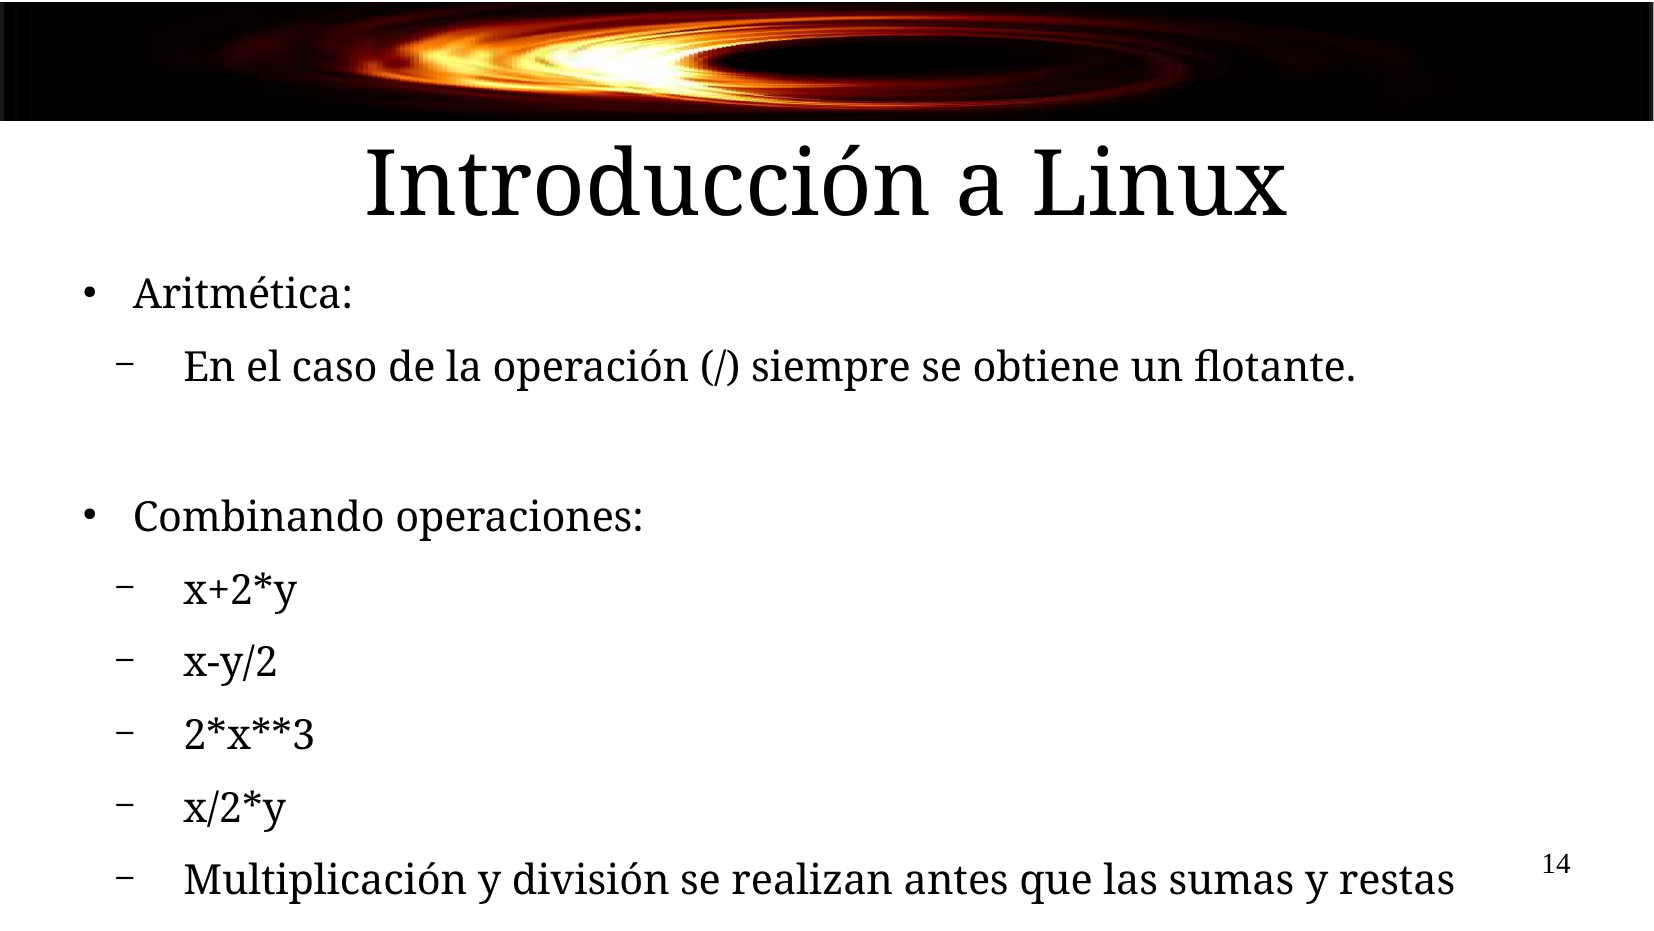

# Introducción a Linux
Aritmética:
En el caso de la operación (/) siempre se obtiene un flotante.
Combinando operaciones:
x+2*y
x-y/2
2*x**3
x/2*y
Multiplicación y división se realizan antes que las sumas y restas
14